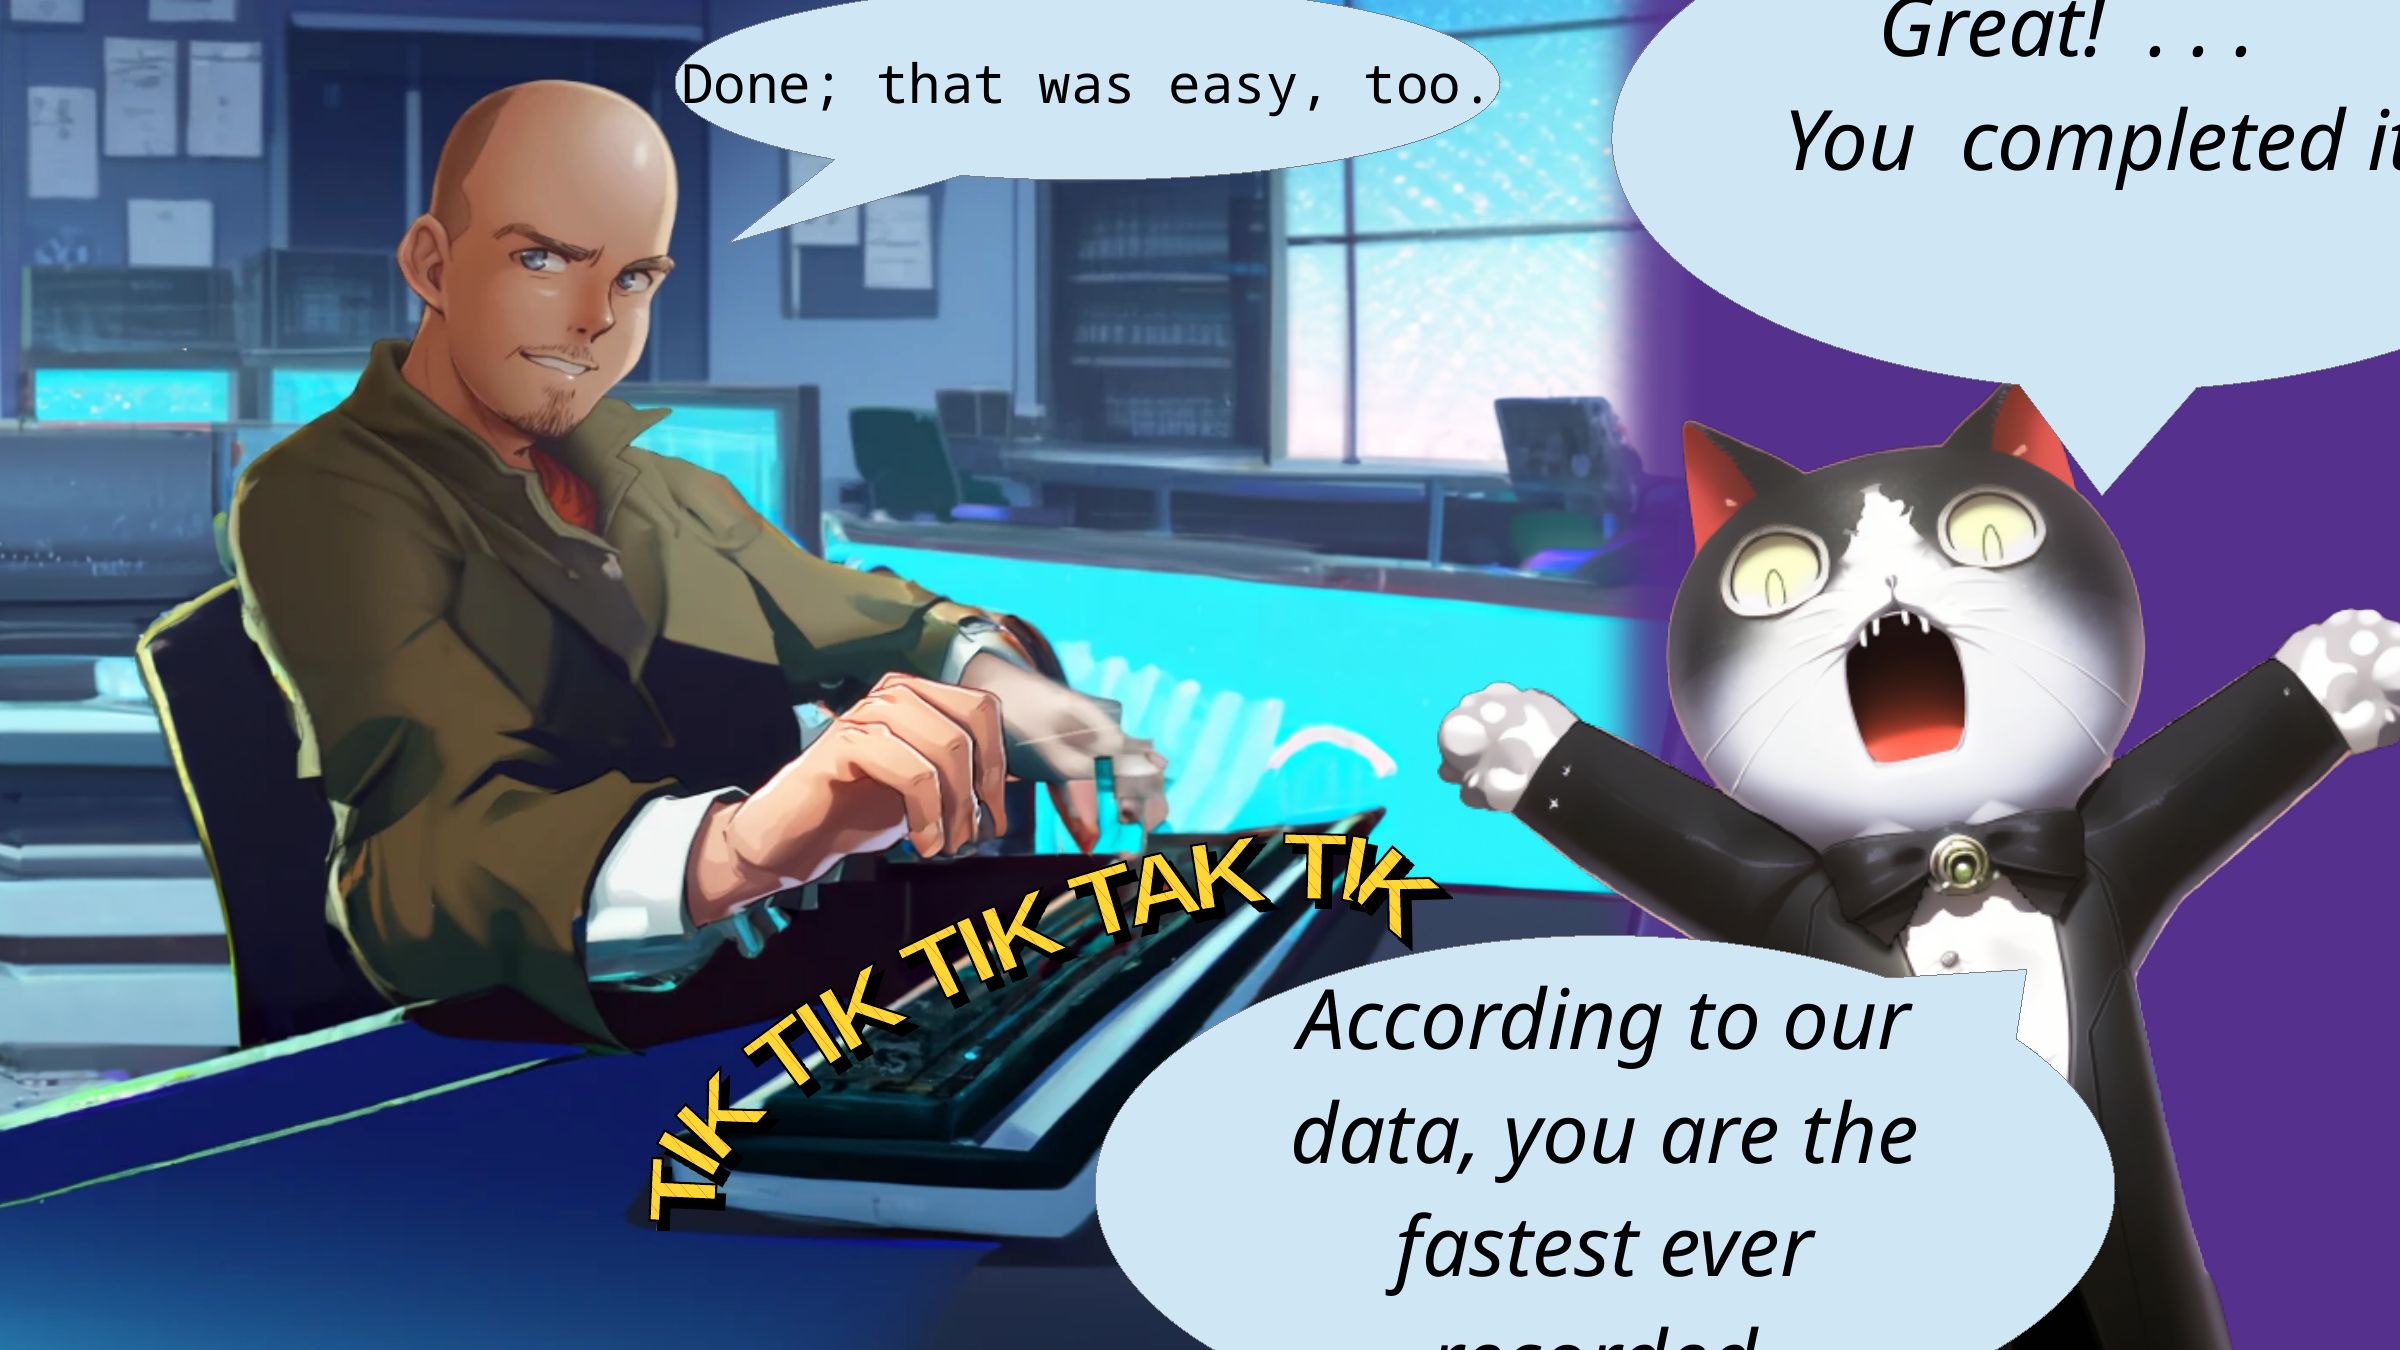

Great! . . .
You completed it .
Done; that was easy, too.
TIK TIK TIK TAK TIK
According to our data, you are the fastest ever recorded.